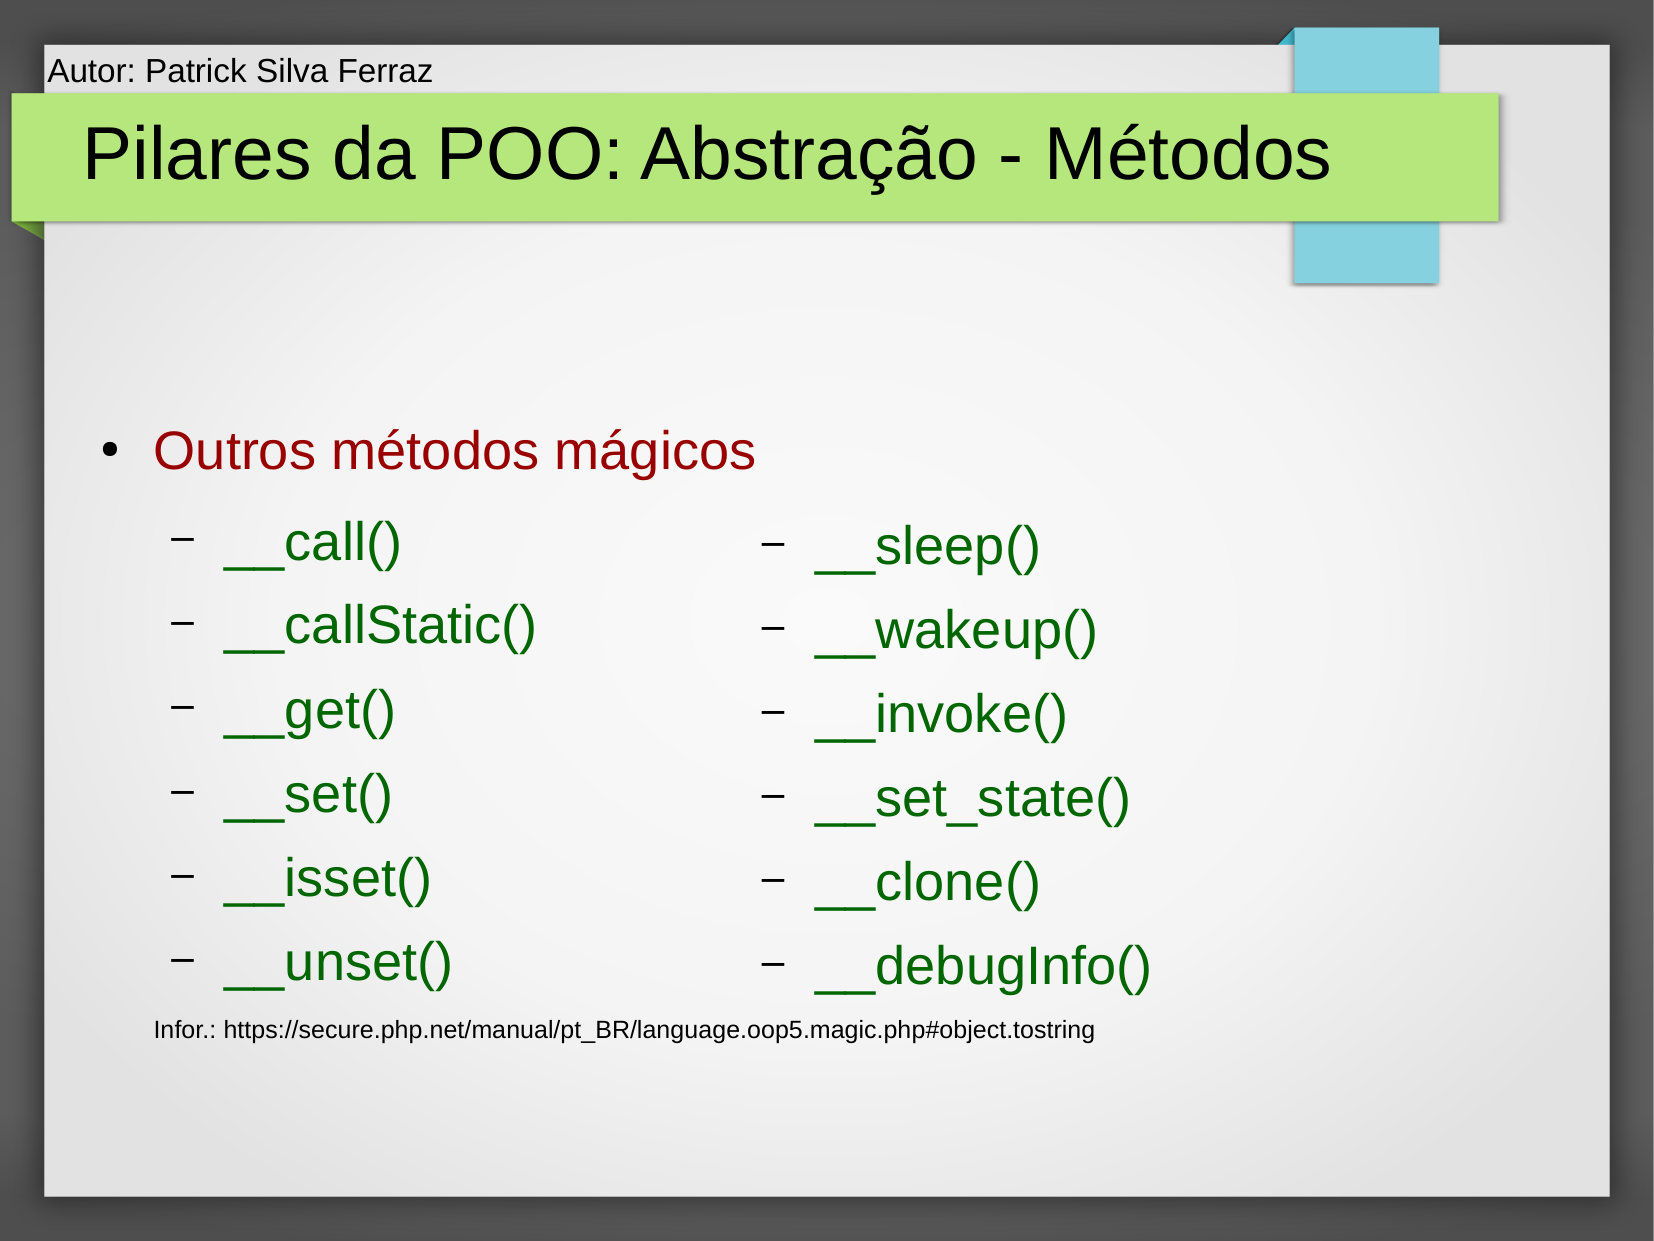

Autor: Patrick Silva Ferraz
# Pilares da POO: Abstração - Métodos
Outros métodos mágicos
__call()
__callStatic()
__get()
__set()
__isset()
__unset()
Infor.: https://secure.php.net/manual/pt_BR/language.oop5.magic.php#object.tostring
__sleep()
__wakeup()
__invoke()
__set_state()
__clone()
__debugInfo()